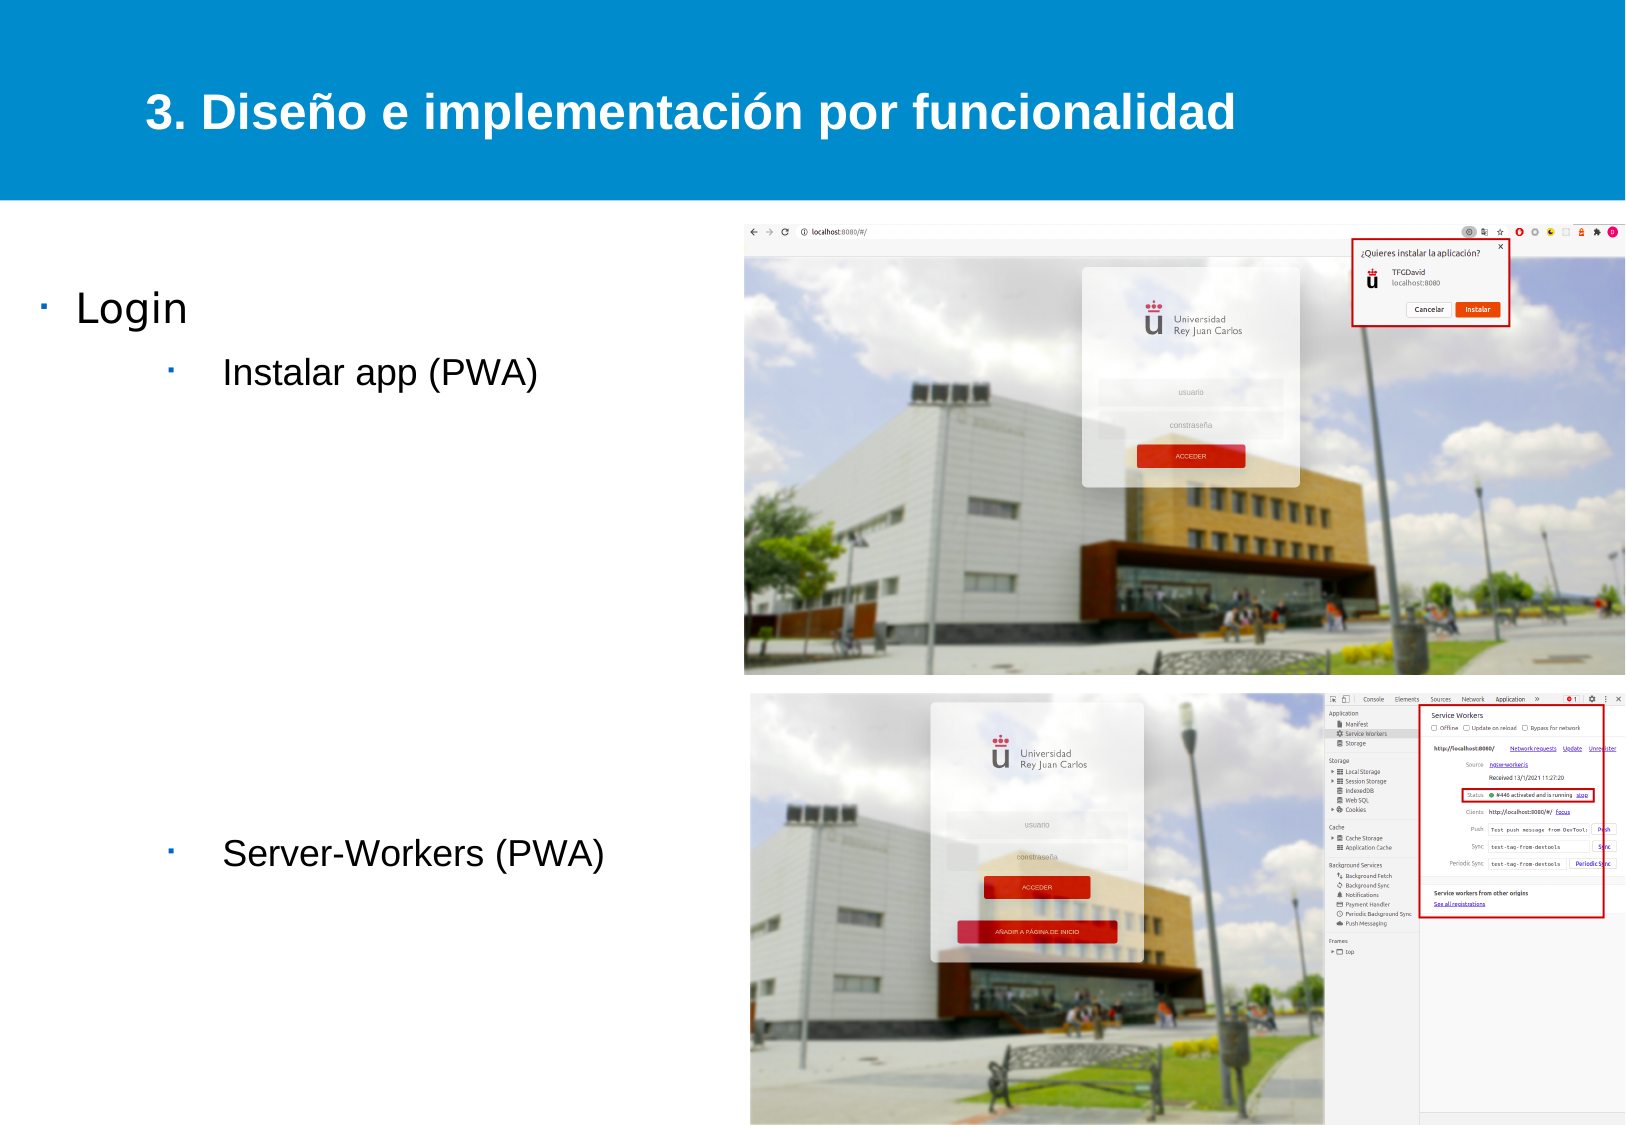

# 3. Diseño e implementación por funcionalidad
Login
Instalar app (PWA)
Server-Workers (PWA)